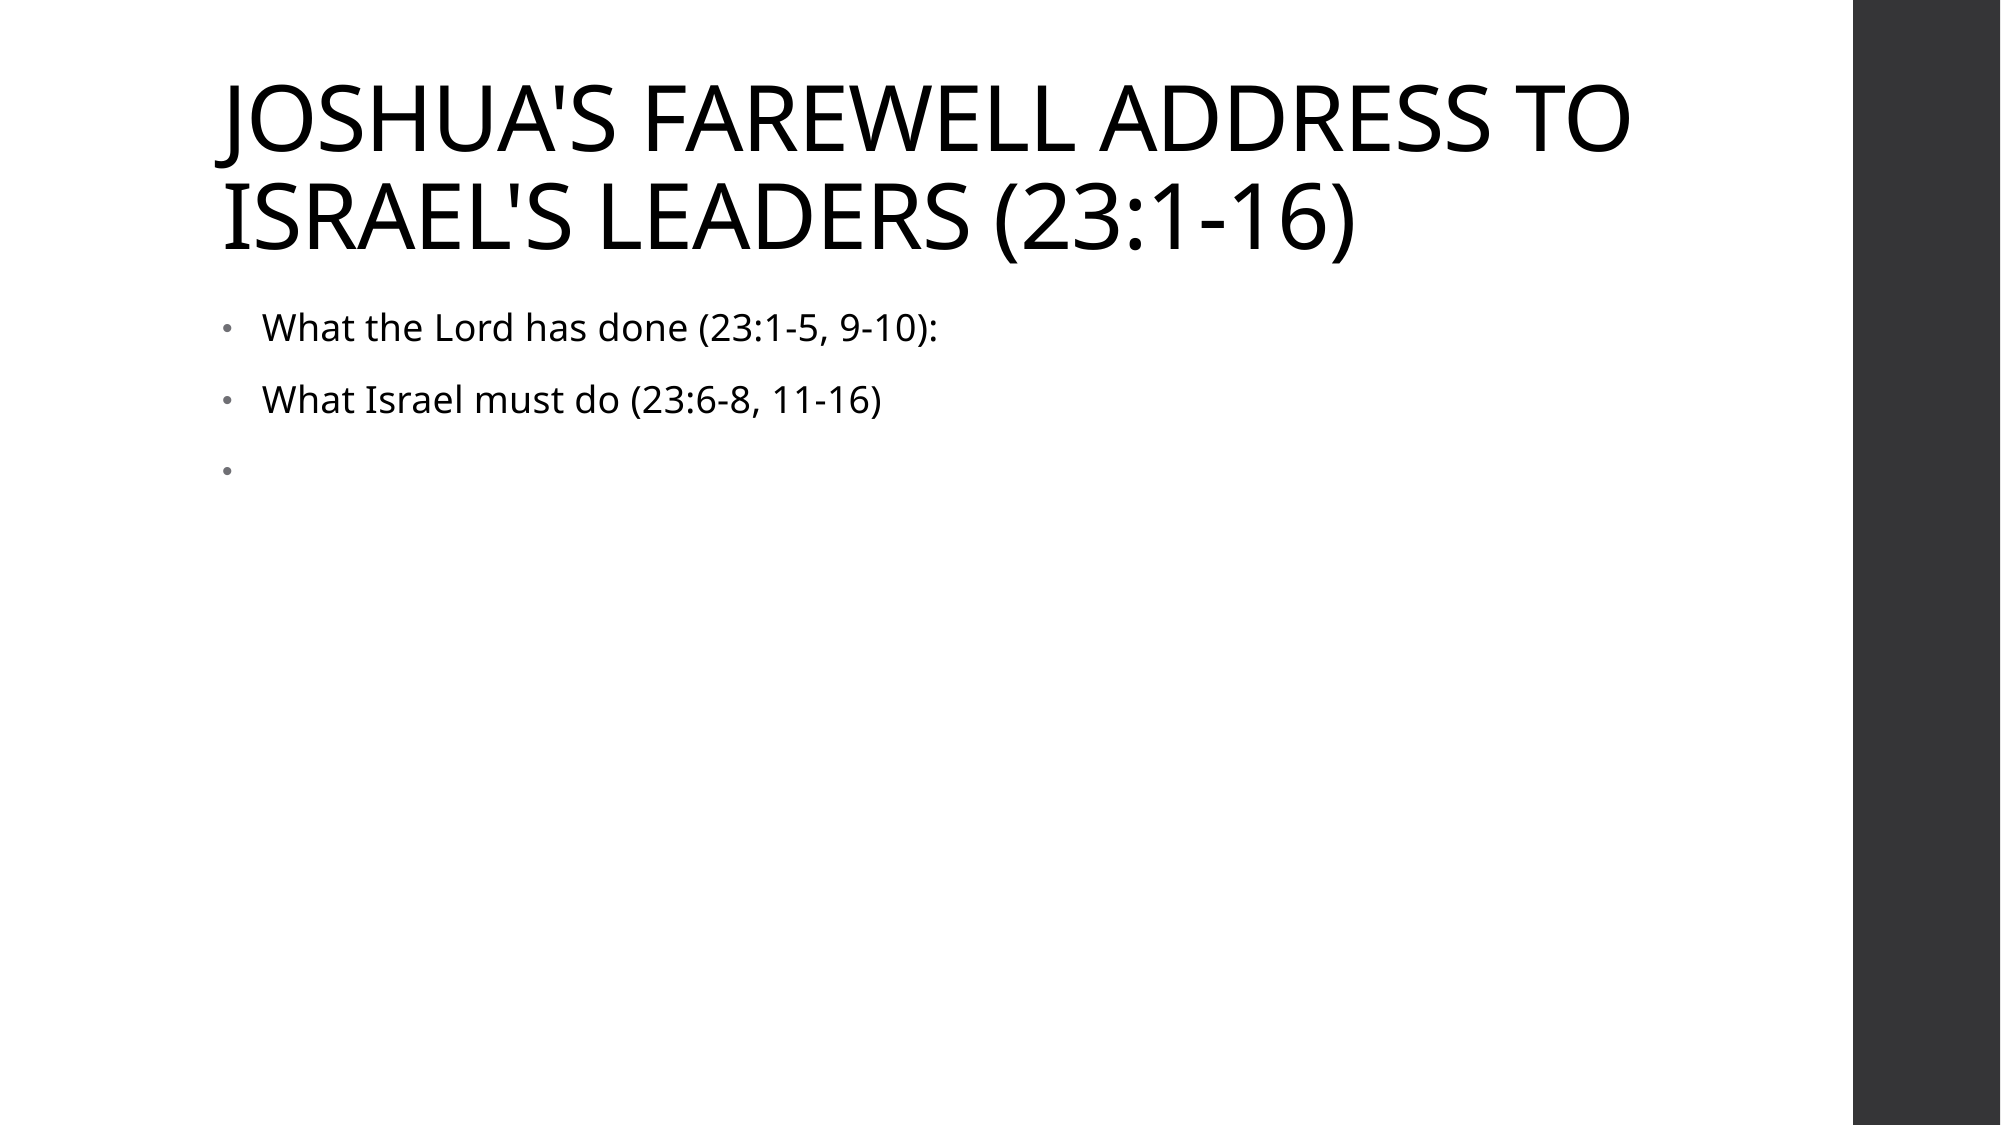

# JOSHUA'S FAREWELL ADDRESS TO ISRAEL'S LEADERS (23:1-16)
 What the Lord has done (23:1-5, 9-10):
 What Israel must do (23:6-8, 11-16)